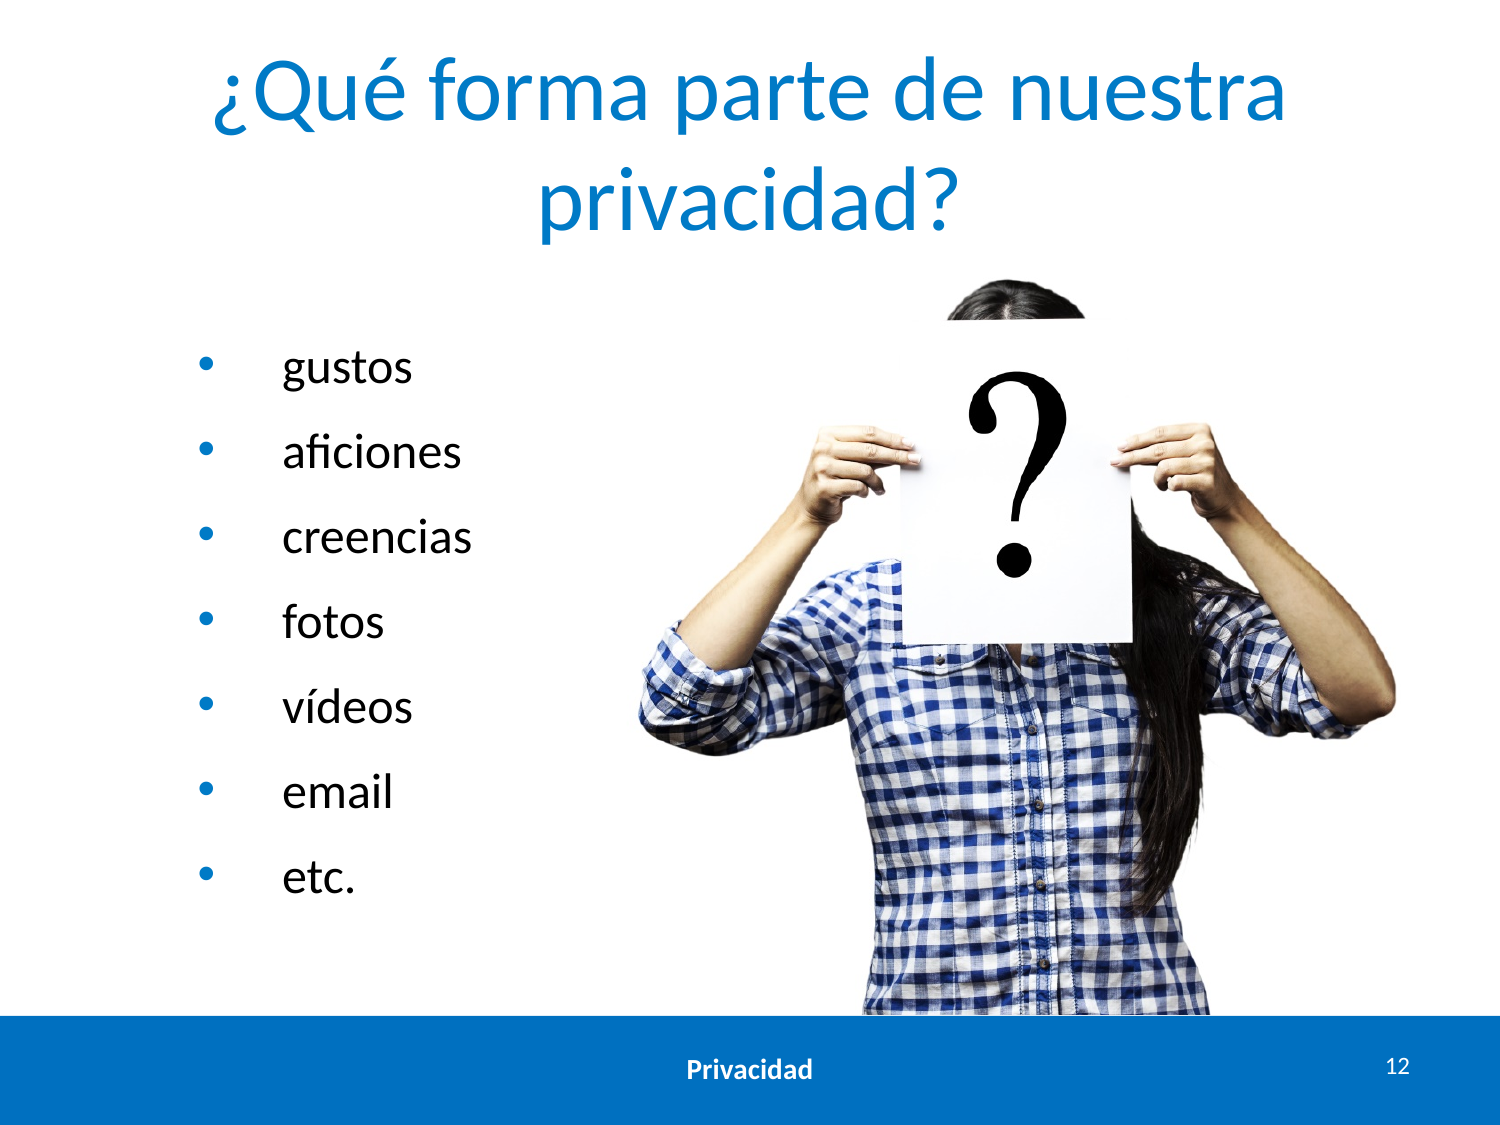

# ¿Qué forma parte de nuestra privacidad?
gustos
aficiones
creencias
fotos
vídeos
email
etc.
Privacidad